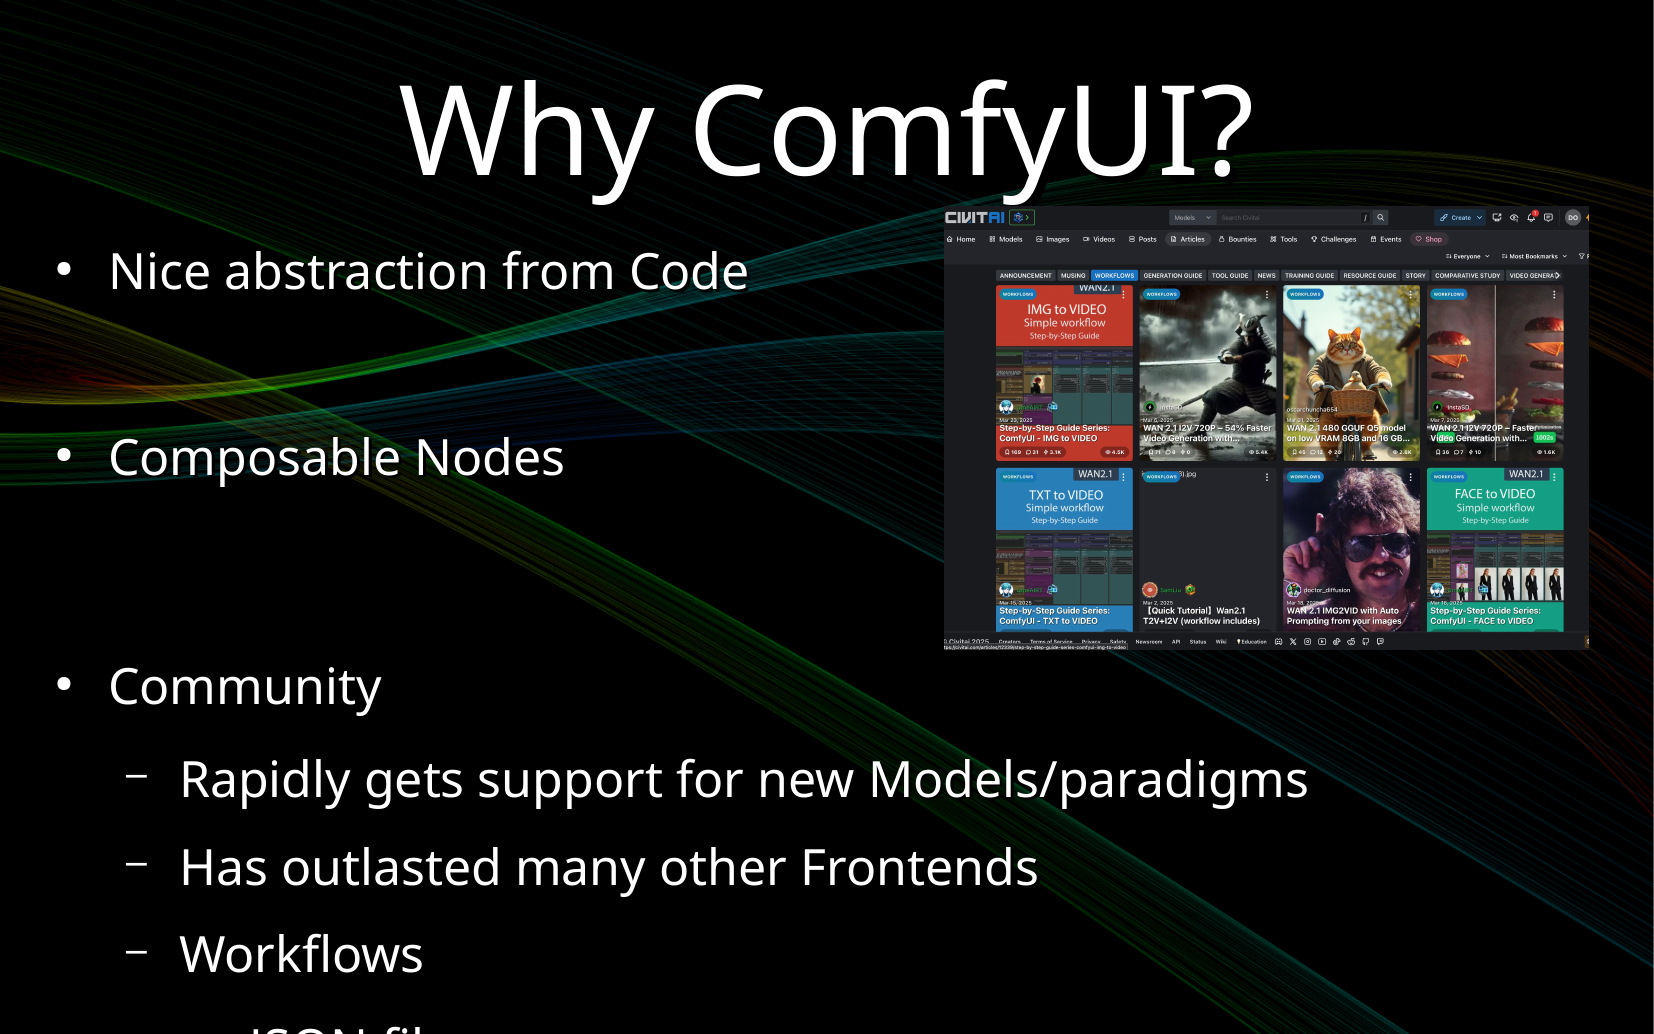

# Why ComfyUI?
Nice abstraction from Code
Composable Nodes
Community
Rapidly gets support for new Models/paradigms
Has outlasted many other Frontends
Workflows
JSON file
Can be embedded into generated artifact’s metadata